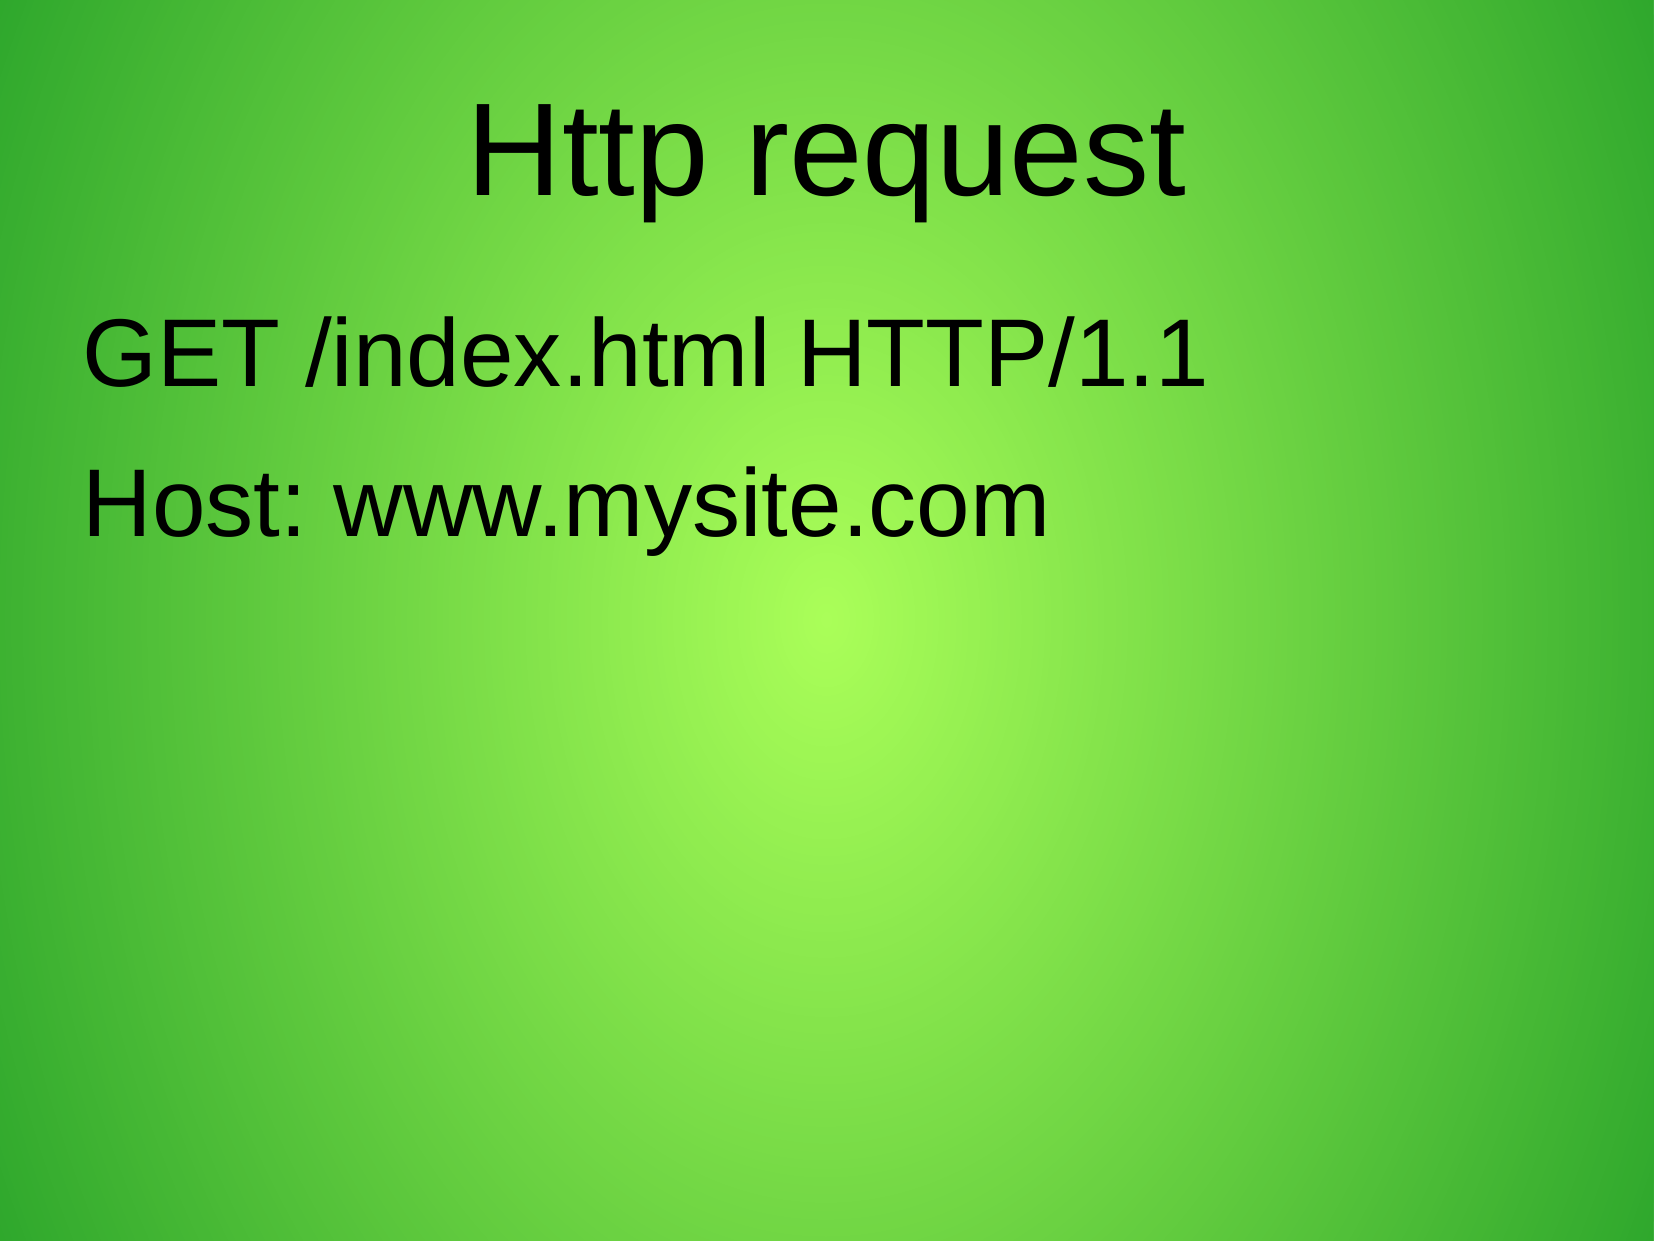

# Http request
GET /index.html HTTP/1.1
Host: www.mysite.com